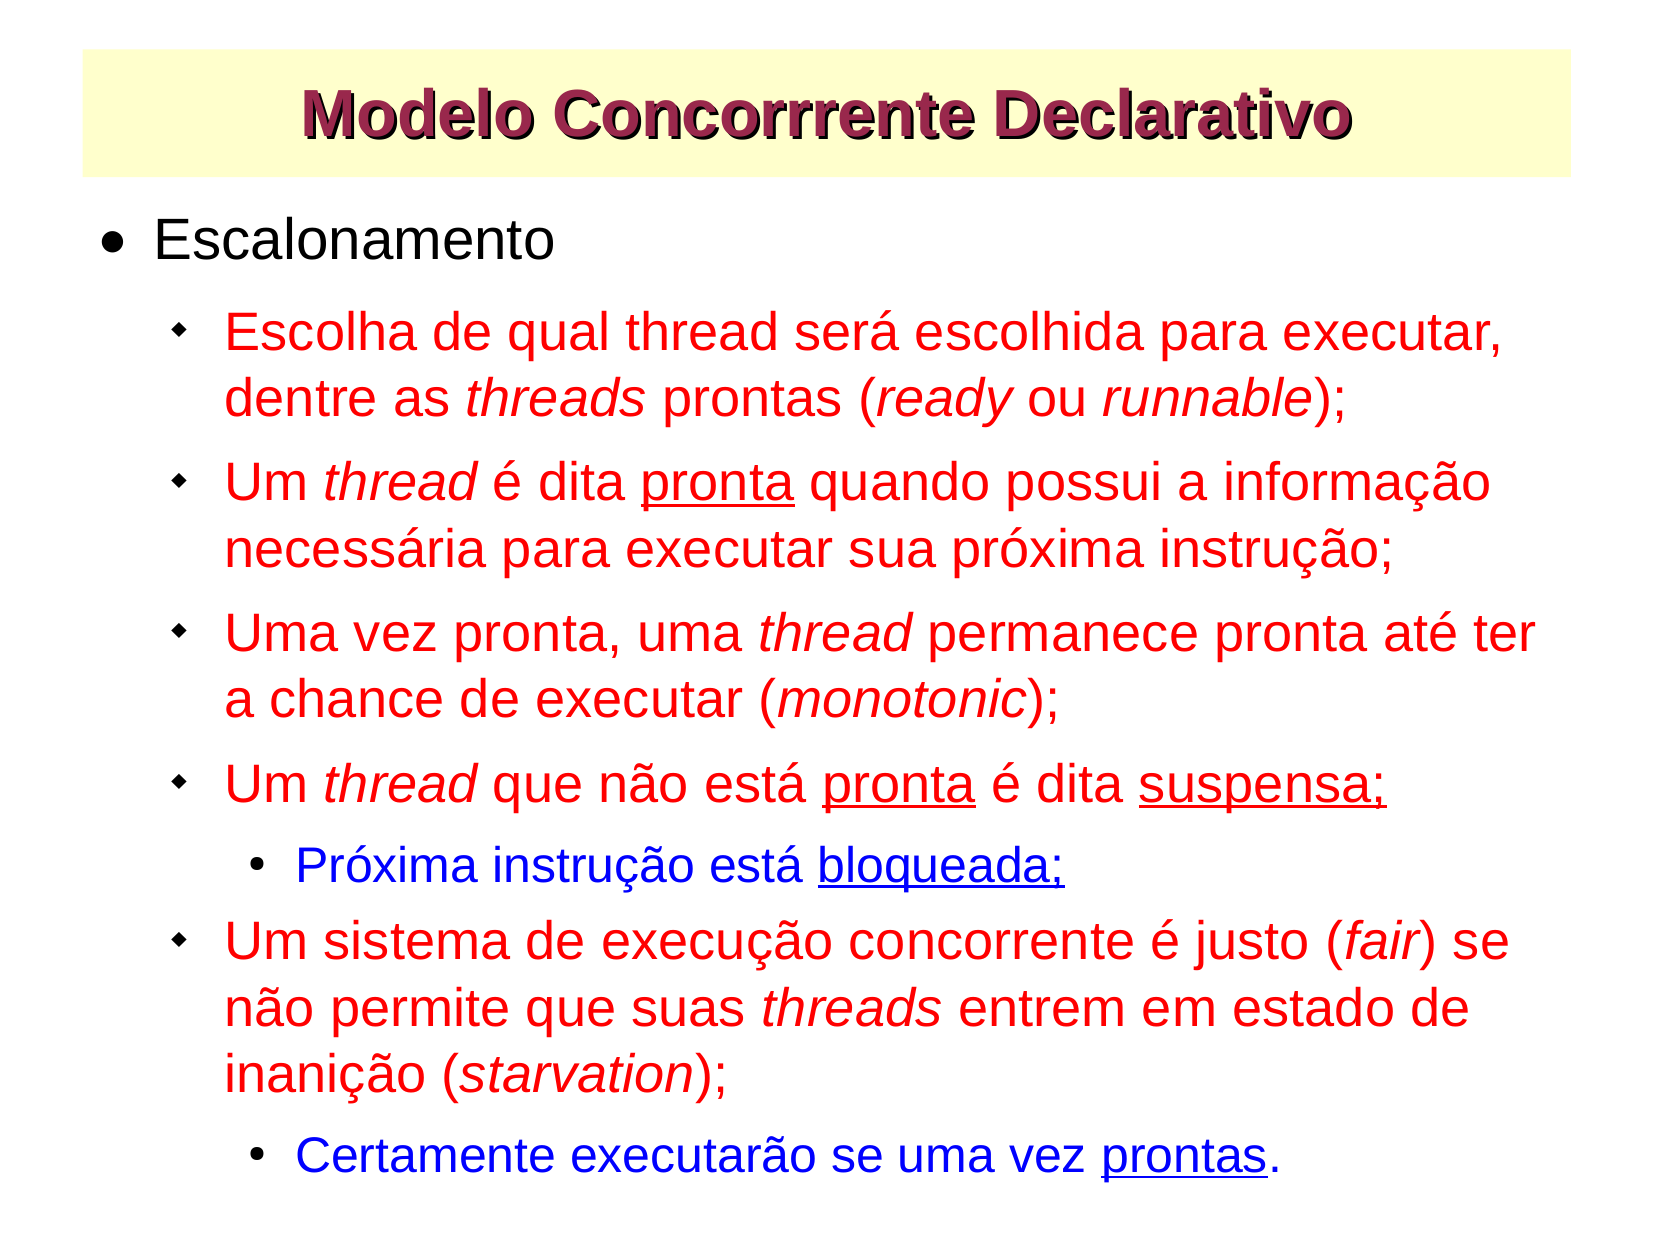

# Modelo Concorrrente Declarativo
Escalonamento
Escolha de qual thread será escolhida para executar, dentre as threads prontas (ready ou runnable);
Um thread é dita pronta quando possui a informação necessária para executar sua próxima instrução;
Uma vez pronta, uma thread permanece pronta até ter a chance de executar (monotonic);
Um thread que não está pronta é dita suspensa;
Próxima instrução está bloqueada;
Um sistema de execução concorrente é justo (fair) se não permite que suas threads entrem em estado de inanição (starvation);
Certamente executarão se uma vez prontas.